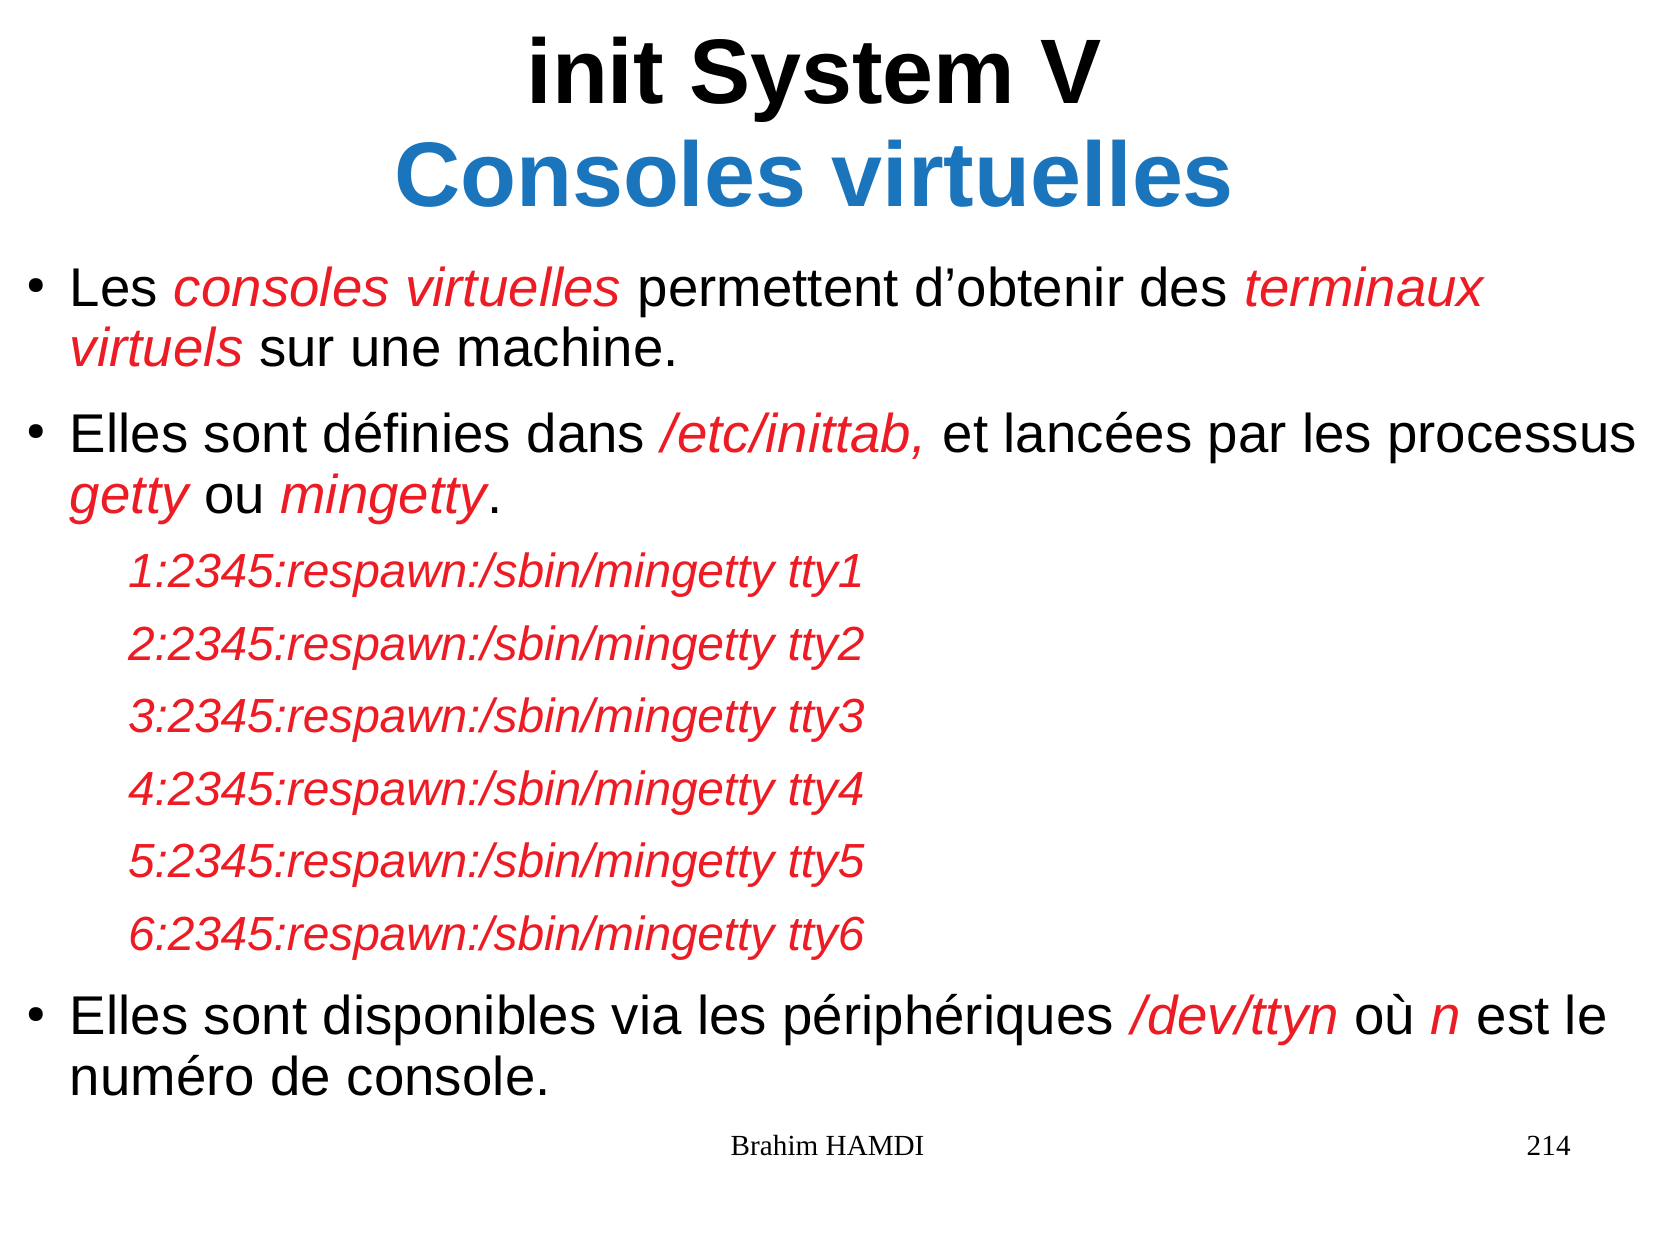

# init System V Consoles virtuelles
Les consoles virtuelles permettent d’obtenir des terminaux virtuels sur une machine.
Elles sont définies dans /etc/inittab, et lancées par les processus getty ou mingetty.
1:2345:respawn:/sbin/mingetty tty1
2:2345:respawn:/sbin/mingetty tty2
3:2345:respawn:/sbin/mingetty tty3
4:2345:respawn:/sbin/mingetty tty4
5:2345:respawn:/sbin/mingetty tty5
6:2345:respawn:/sbin/mingetty tty6
Elles sont disponibles via les périphériques /dev/ttyn où n est le numéro de console.
Brahim HAMDI
214